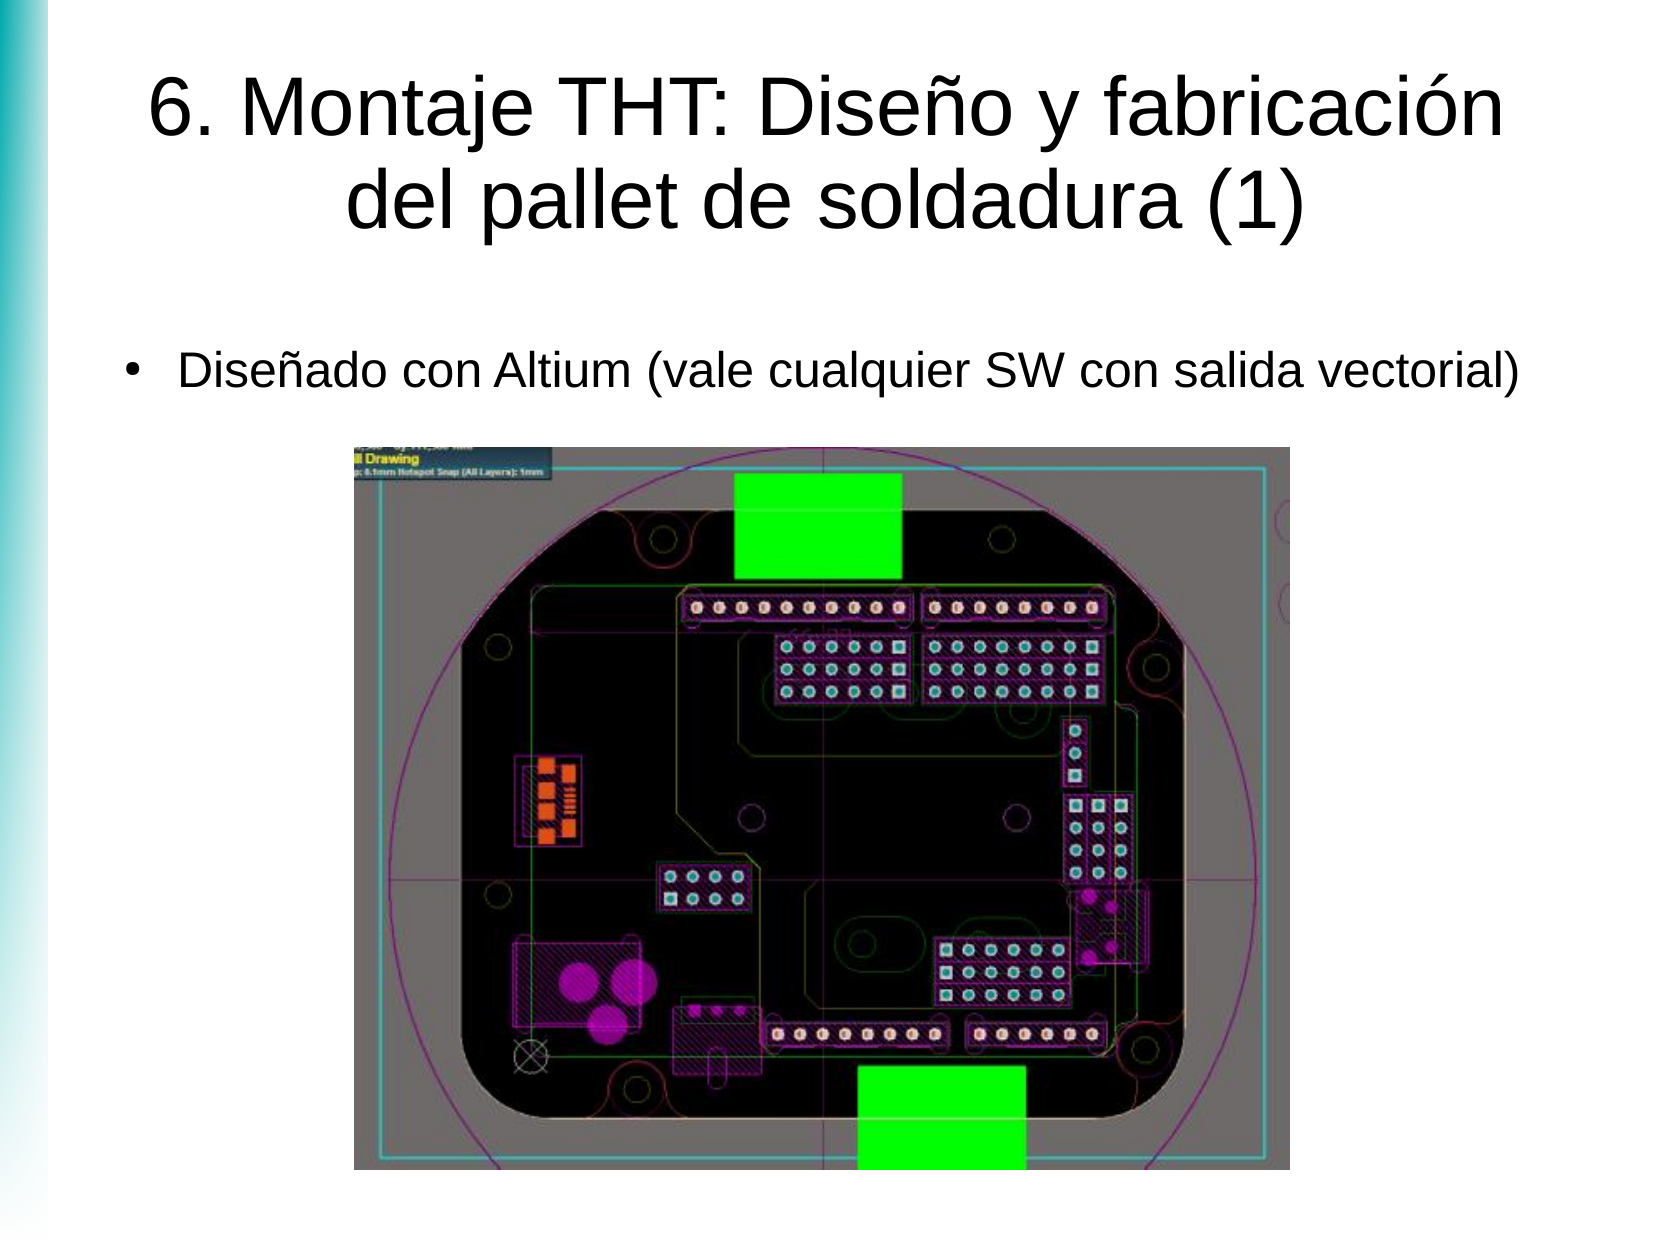

# 6. Montaje THT: Diseño y fabricación del pallet de soldadura (1)
Diseñado con Altium (vale cualquier SW con salida vectorial)